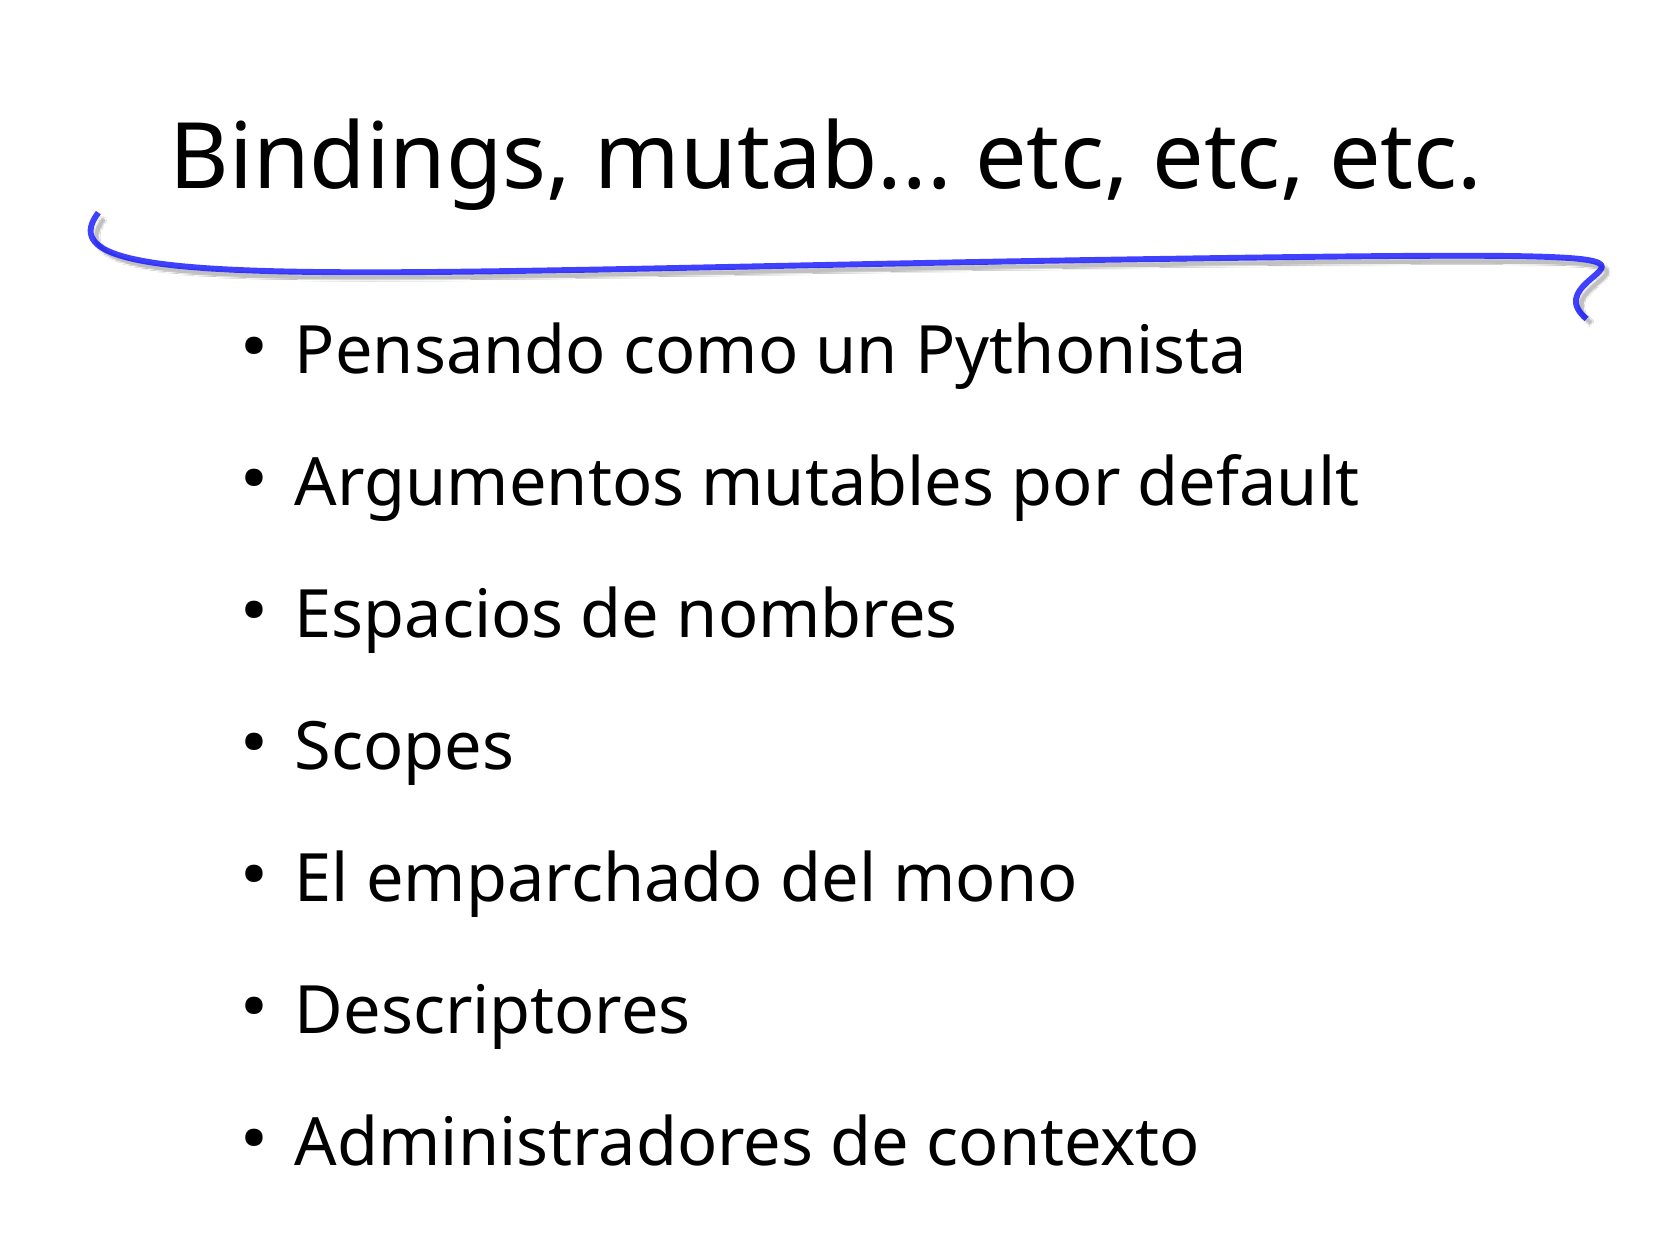

Bindings, mutab... etc, etc, etc.
# Pensando como un Pythonista
 Argumentos mutables por default
 Espacios de nombres
 Scopes
 El emparchado del mono
 Descriptores
 Administradores de contexto